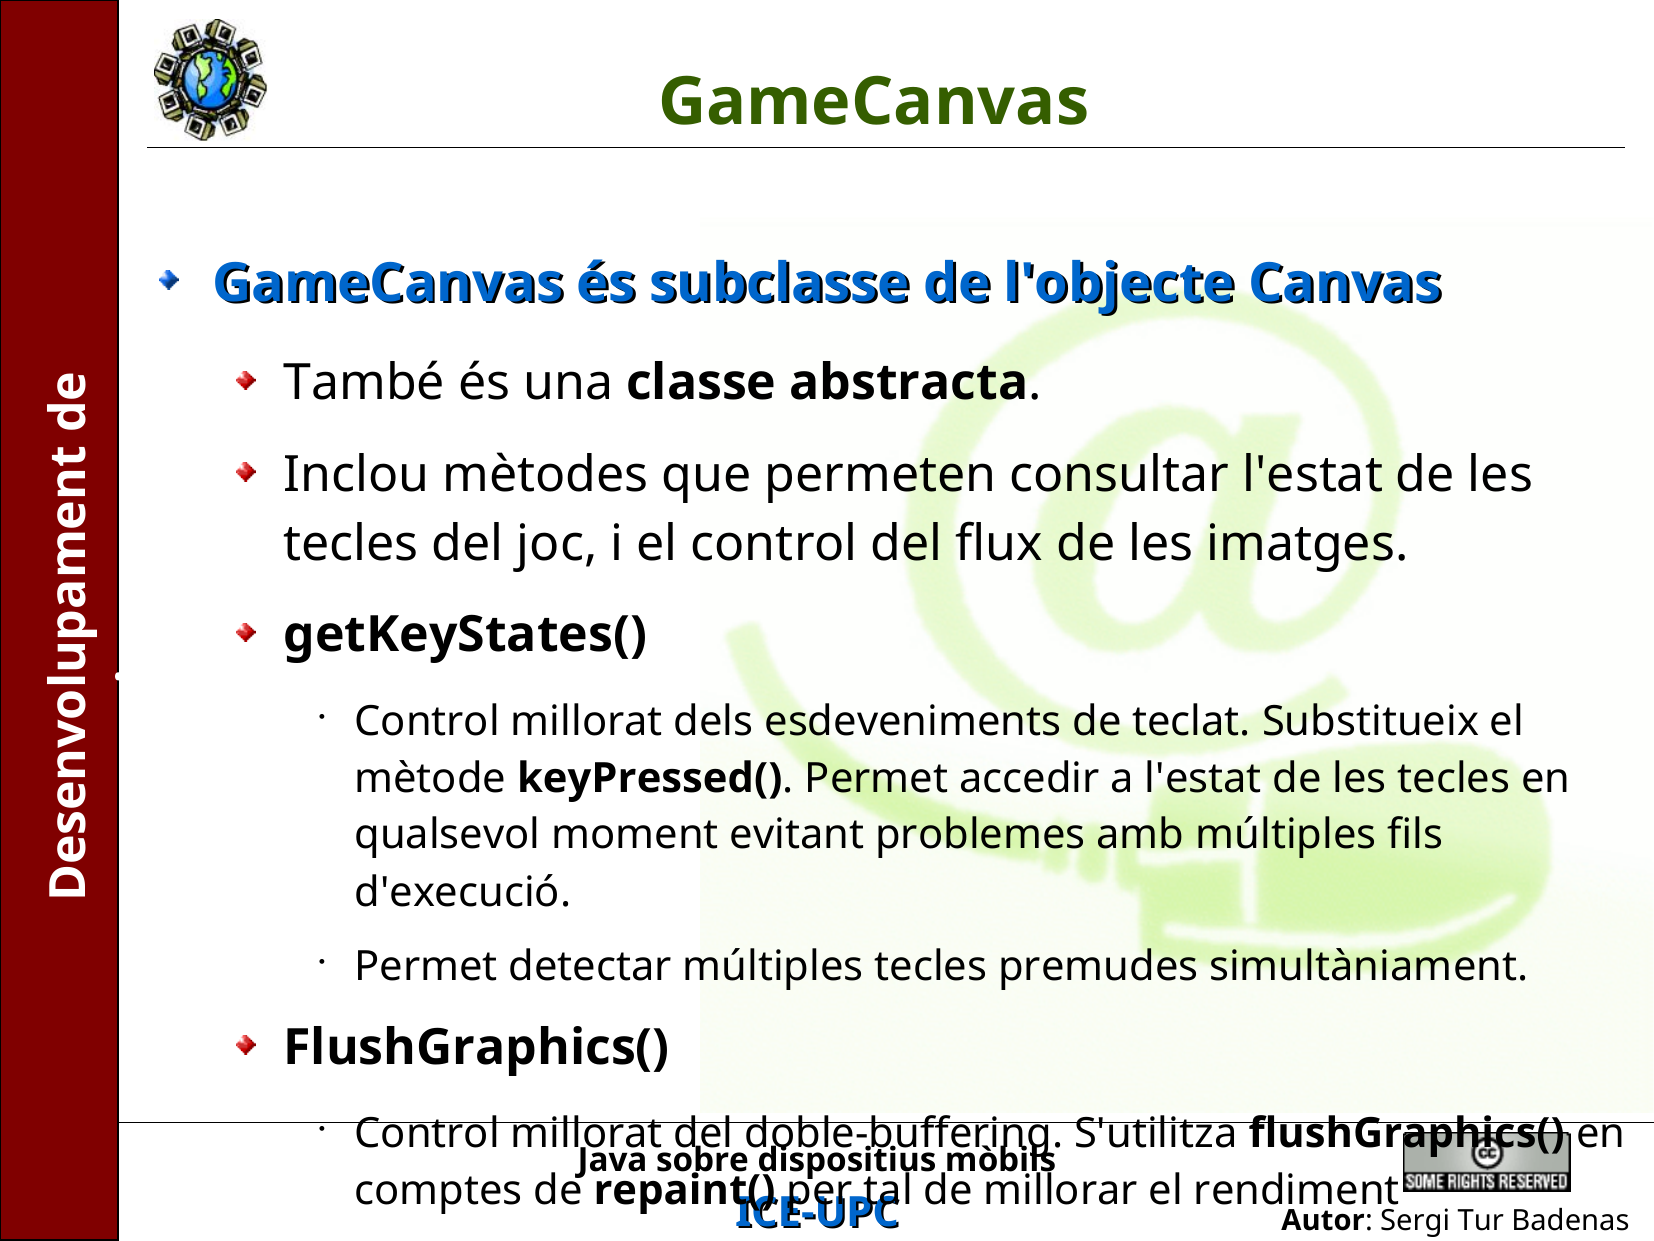

# GameCanvas
GameCanvas és subclasse de l'objecte Canvas
També és una classe abstracta.
Inclou mètodes que permeten consultar l'estat de les tecles del joc, i el control del flux de les imatges.
getKeyStates()
Control millorat dels esdeveniments de teclat. Substitueix el mètode keyPressed(). Permet accedir a l'estat de les tecles en qualsevol moment evitant problemes amb múltiples fils d'execució.
Permet detectar múltiples tecles premudes simultàniament.
FlushGraphics()
Control millorat del doble-buffering. S'utilitza flushGraphics() en comptes de repaint() per tal de millorar el rendiment